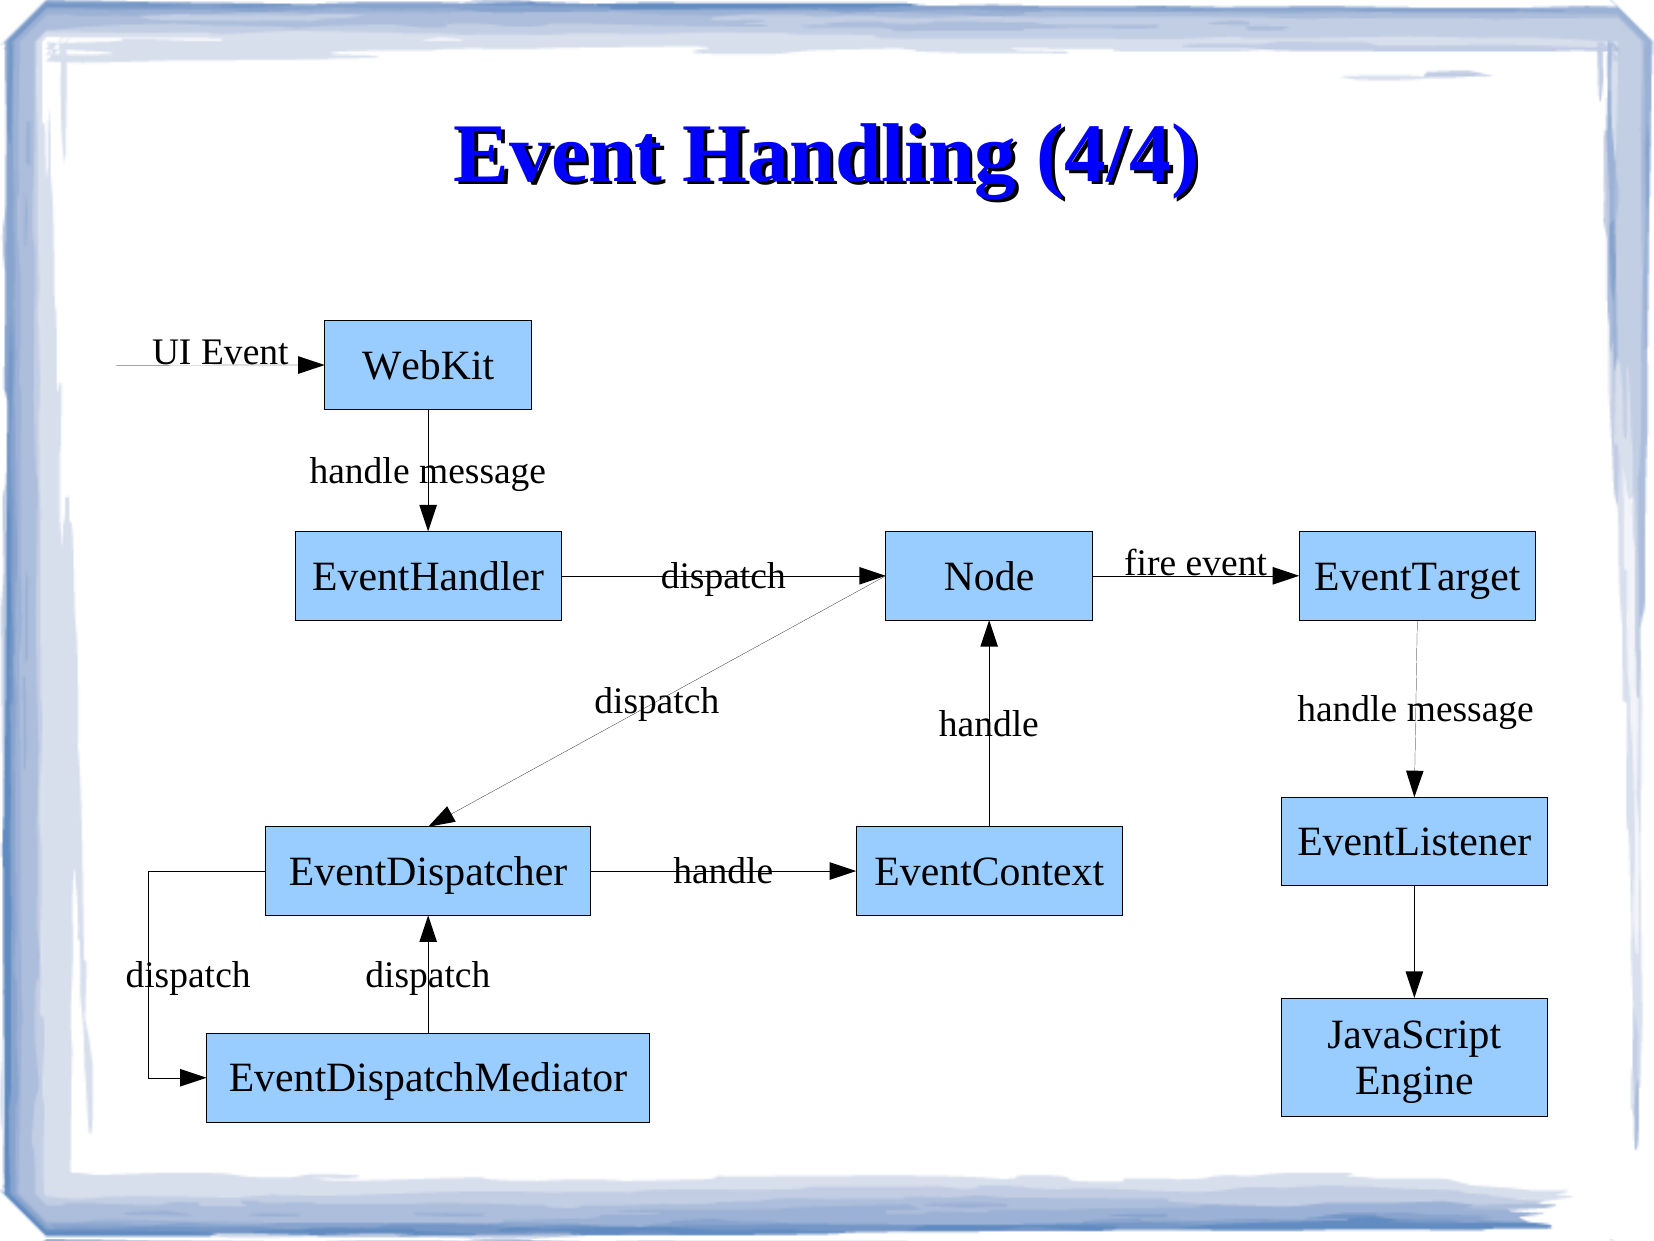

# Event Handling (4/4)
WebKit
EventHandler
Node
EventTarget
EventListener
EventDispatcher
EventContext
JavaScript
Engine
EventDispatchMediator